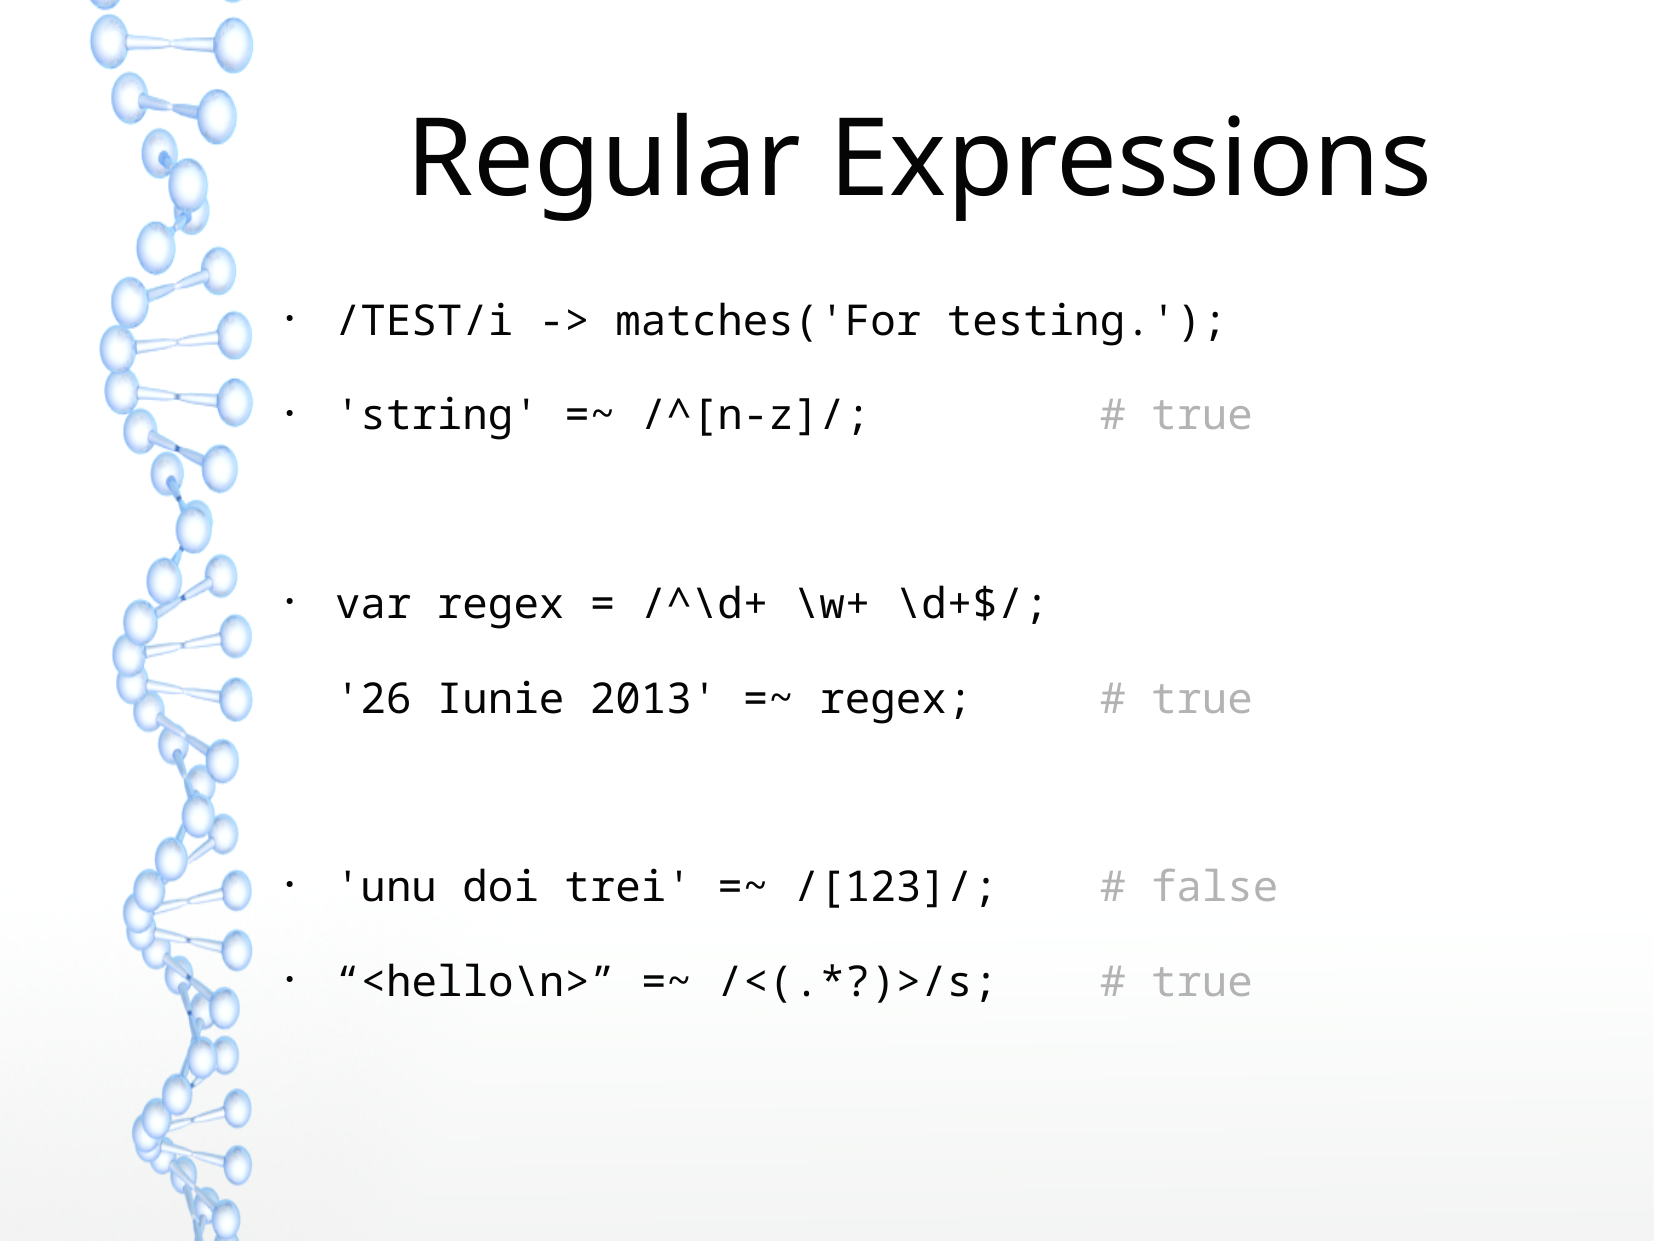

# Regular Expressions
/TEST/i -> matches('For testing.');
'string' =~ /^[n-z]/; # true
var regex = /^\d+ \w+ \d+$/;
'26 Iunie 2013' =~ regex; # true
'unu doi trei' =~ /[123]/; # false
“<hello\n>” =~ /<(.*?)>/s; # true